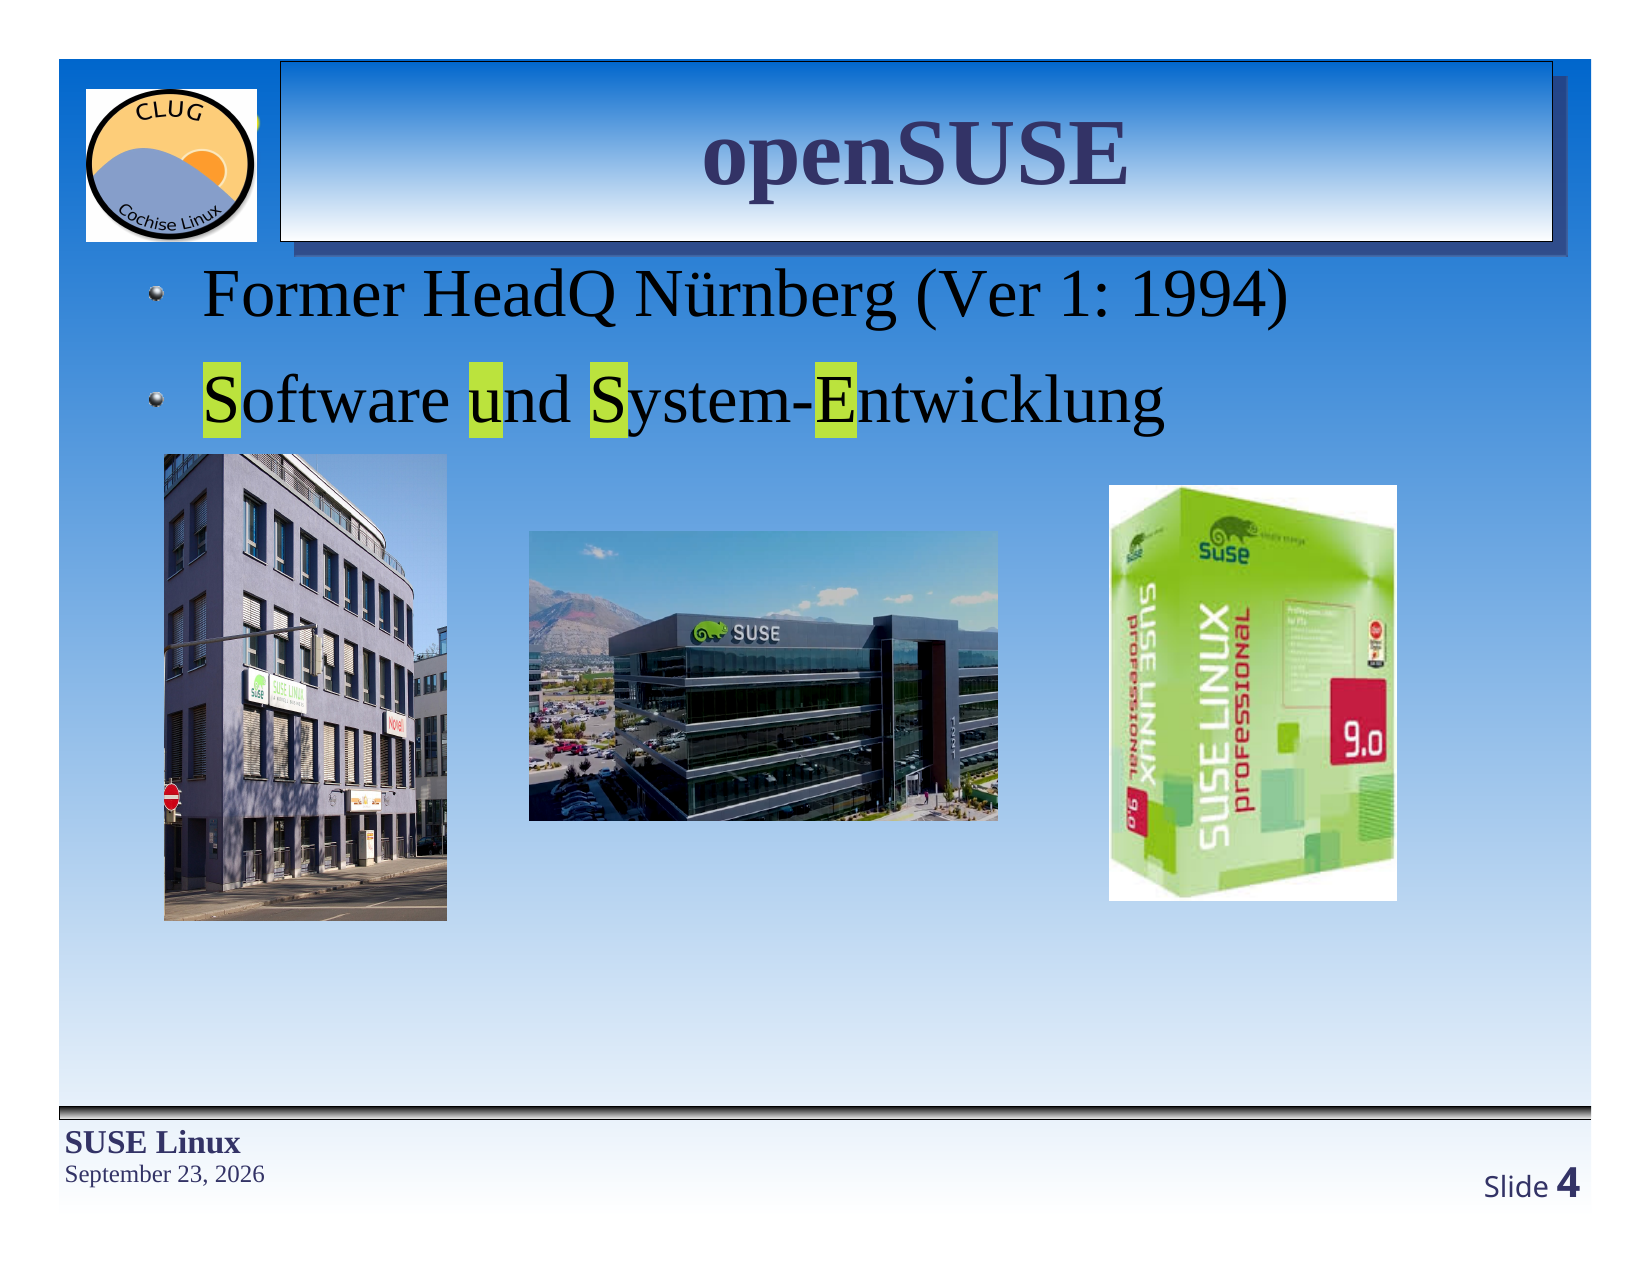

# openSUSE
Former HeadQ Nürnberg (Ver 1: 1994)
Software und System-Entwicklung